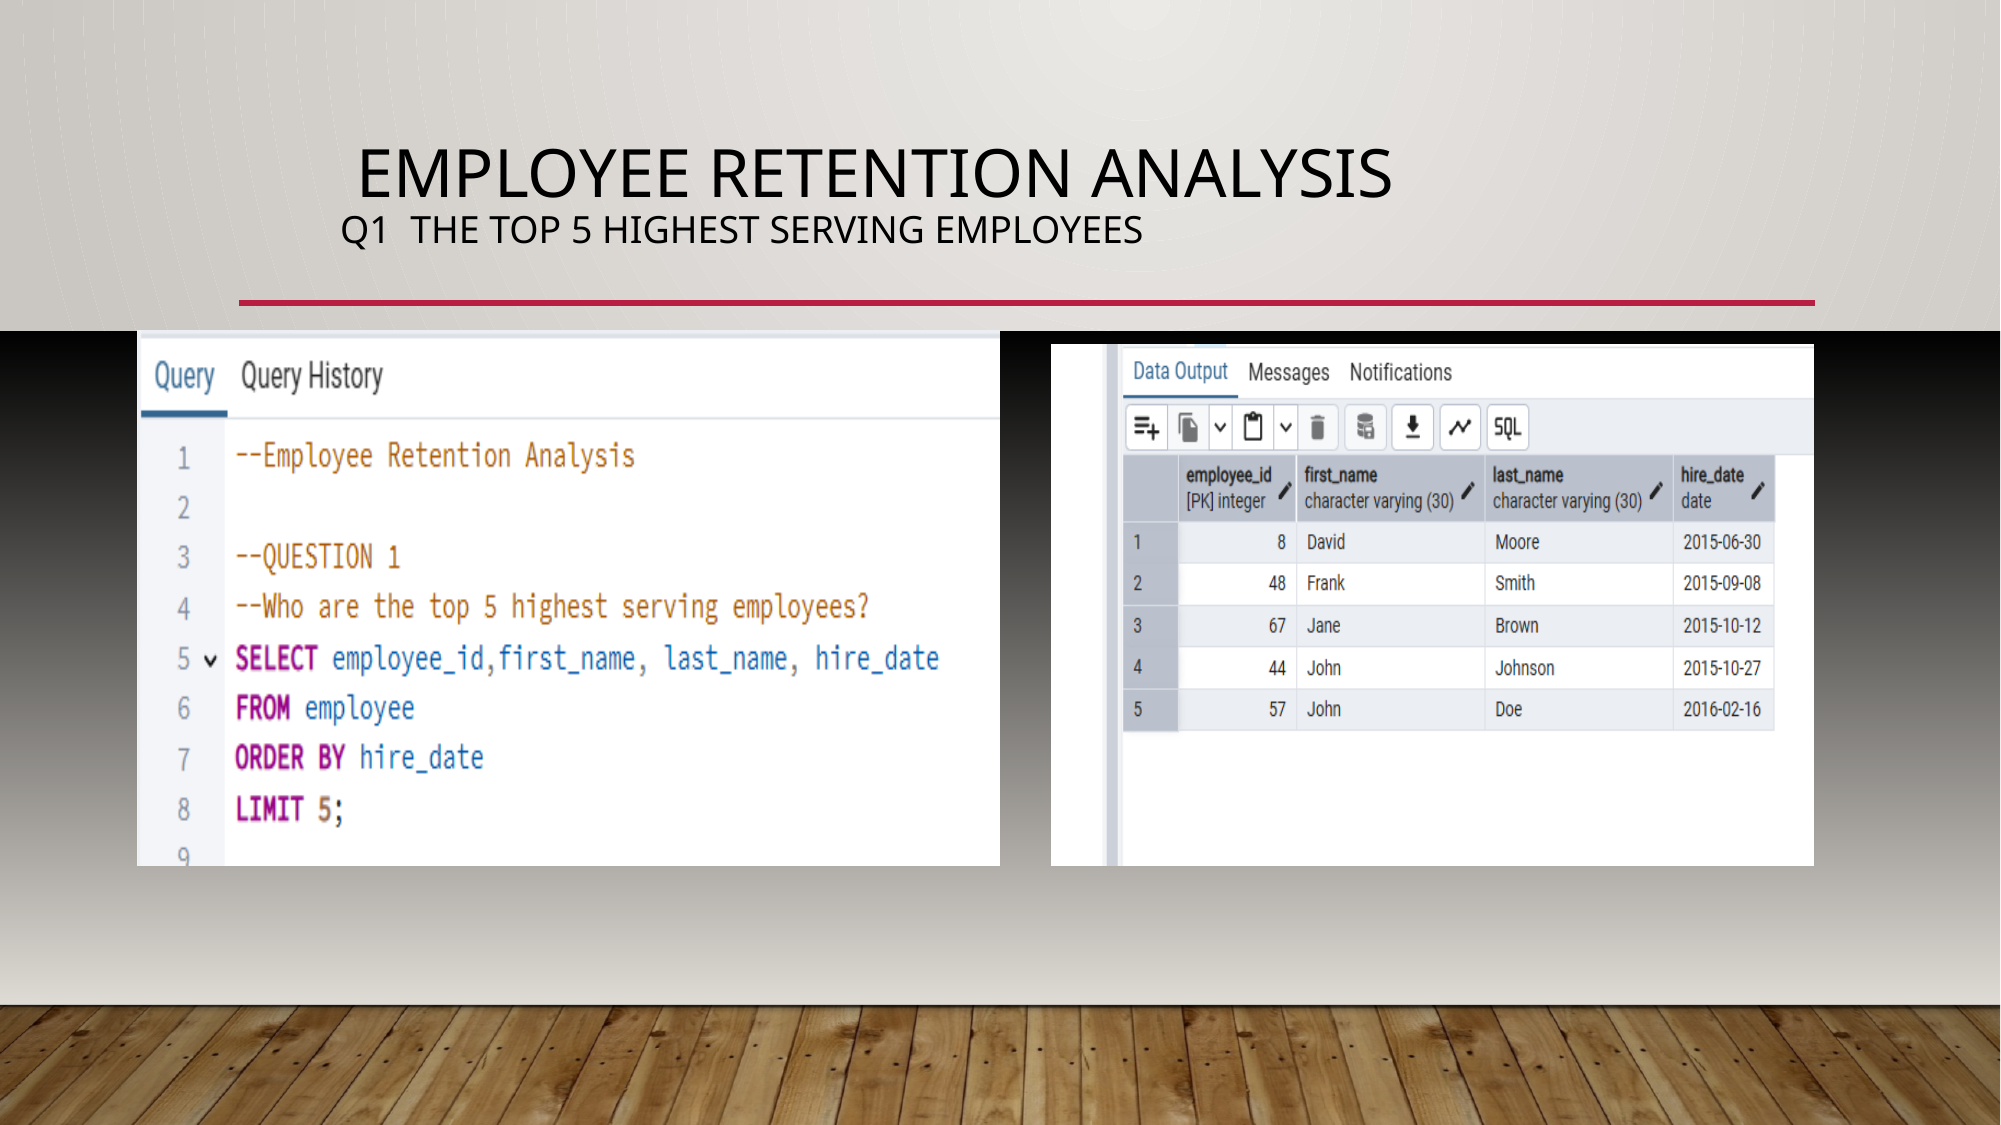

# Employee Retention Analysis q1 the top 5 highest serving employees